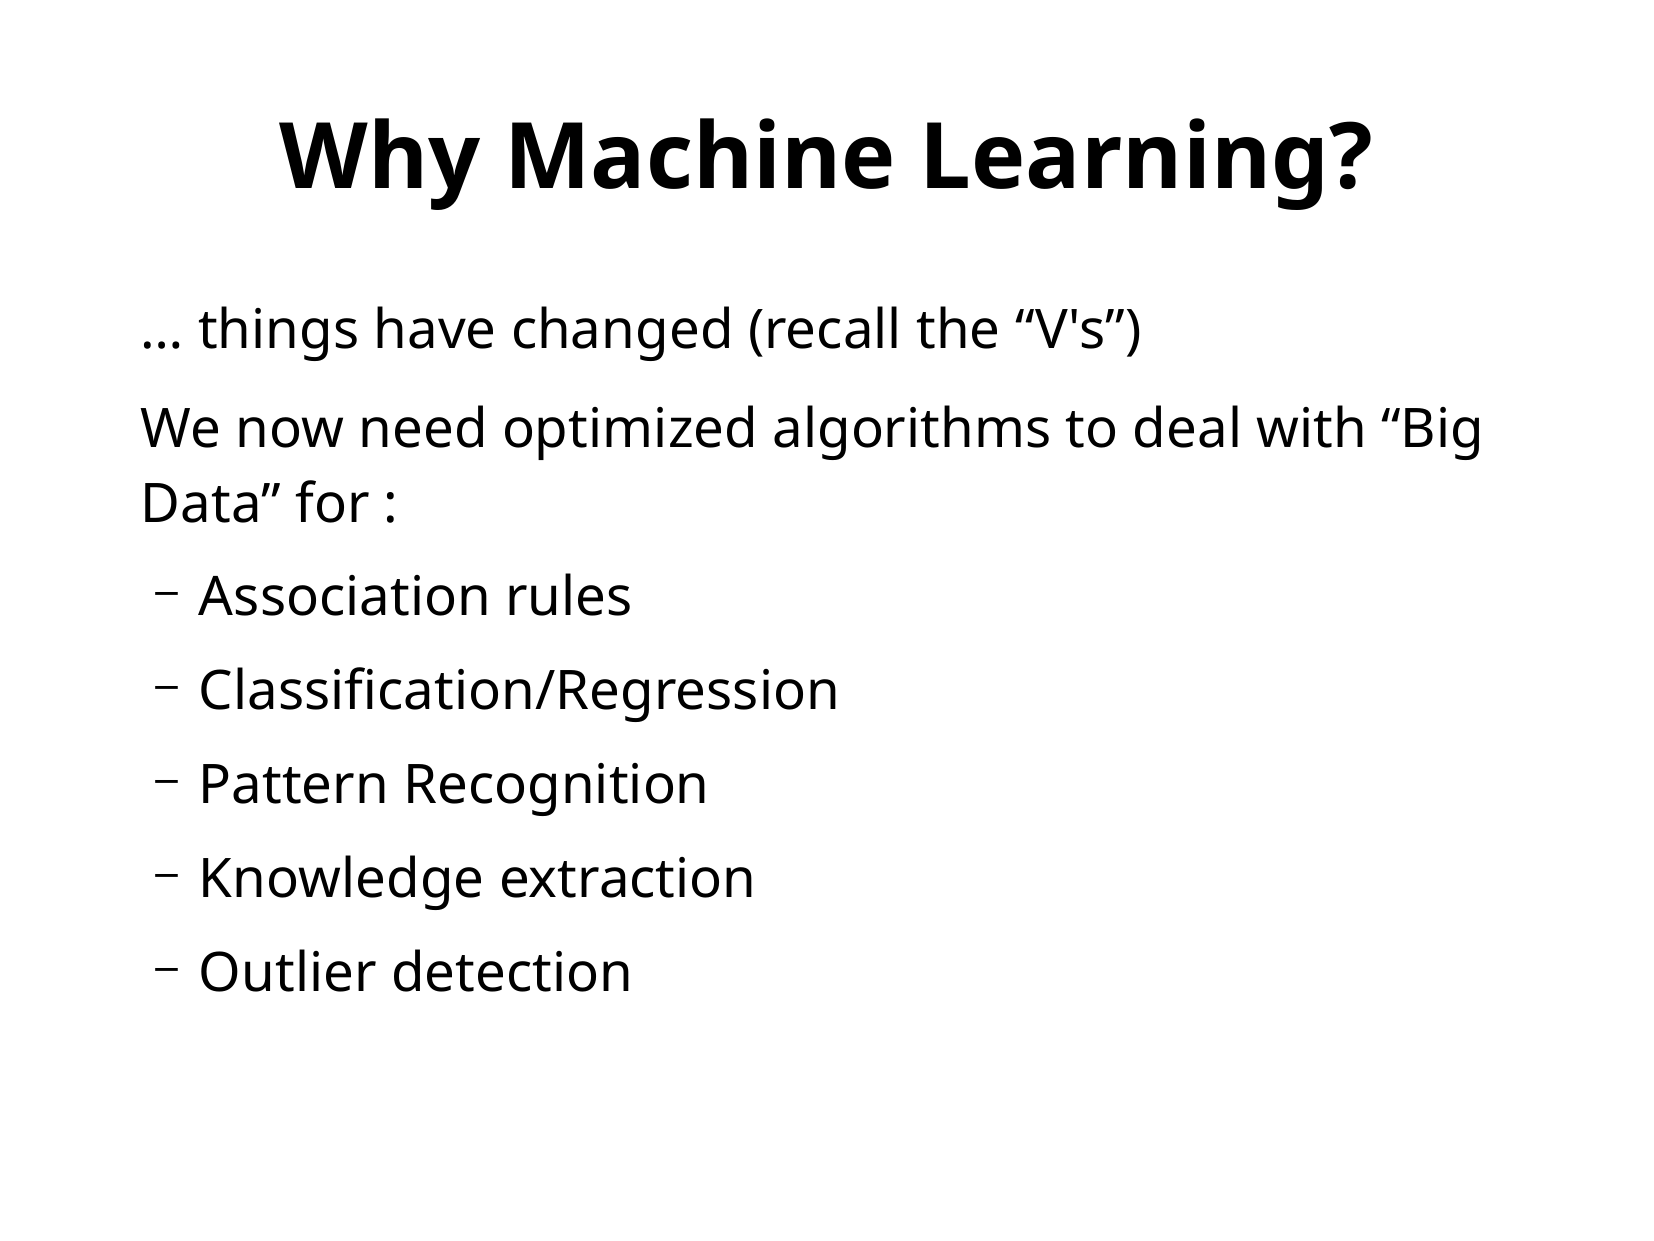

# Why Machine Learning?
… things have changed (recall the “V's”)
We now need optimized algorithms to deal with “Big Data” for :
Association rules
Classification/Regression
Pattern Recognition
Knowledge extraction
Outlier detection